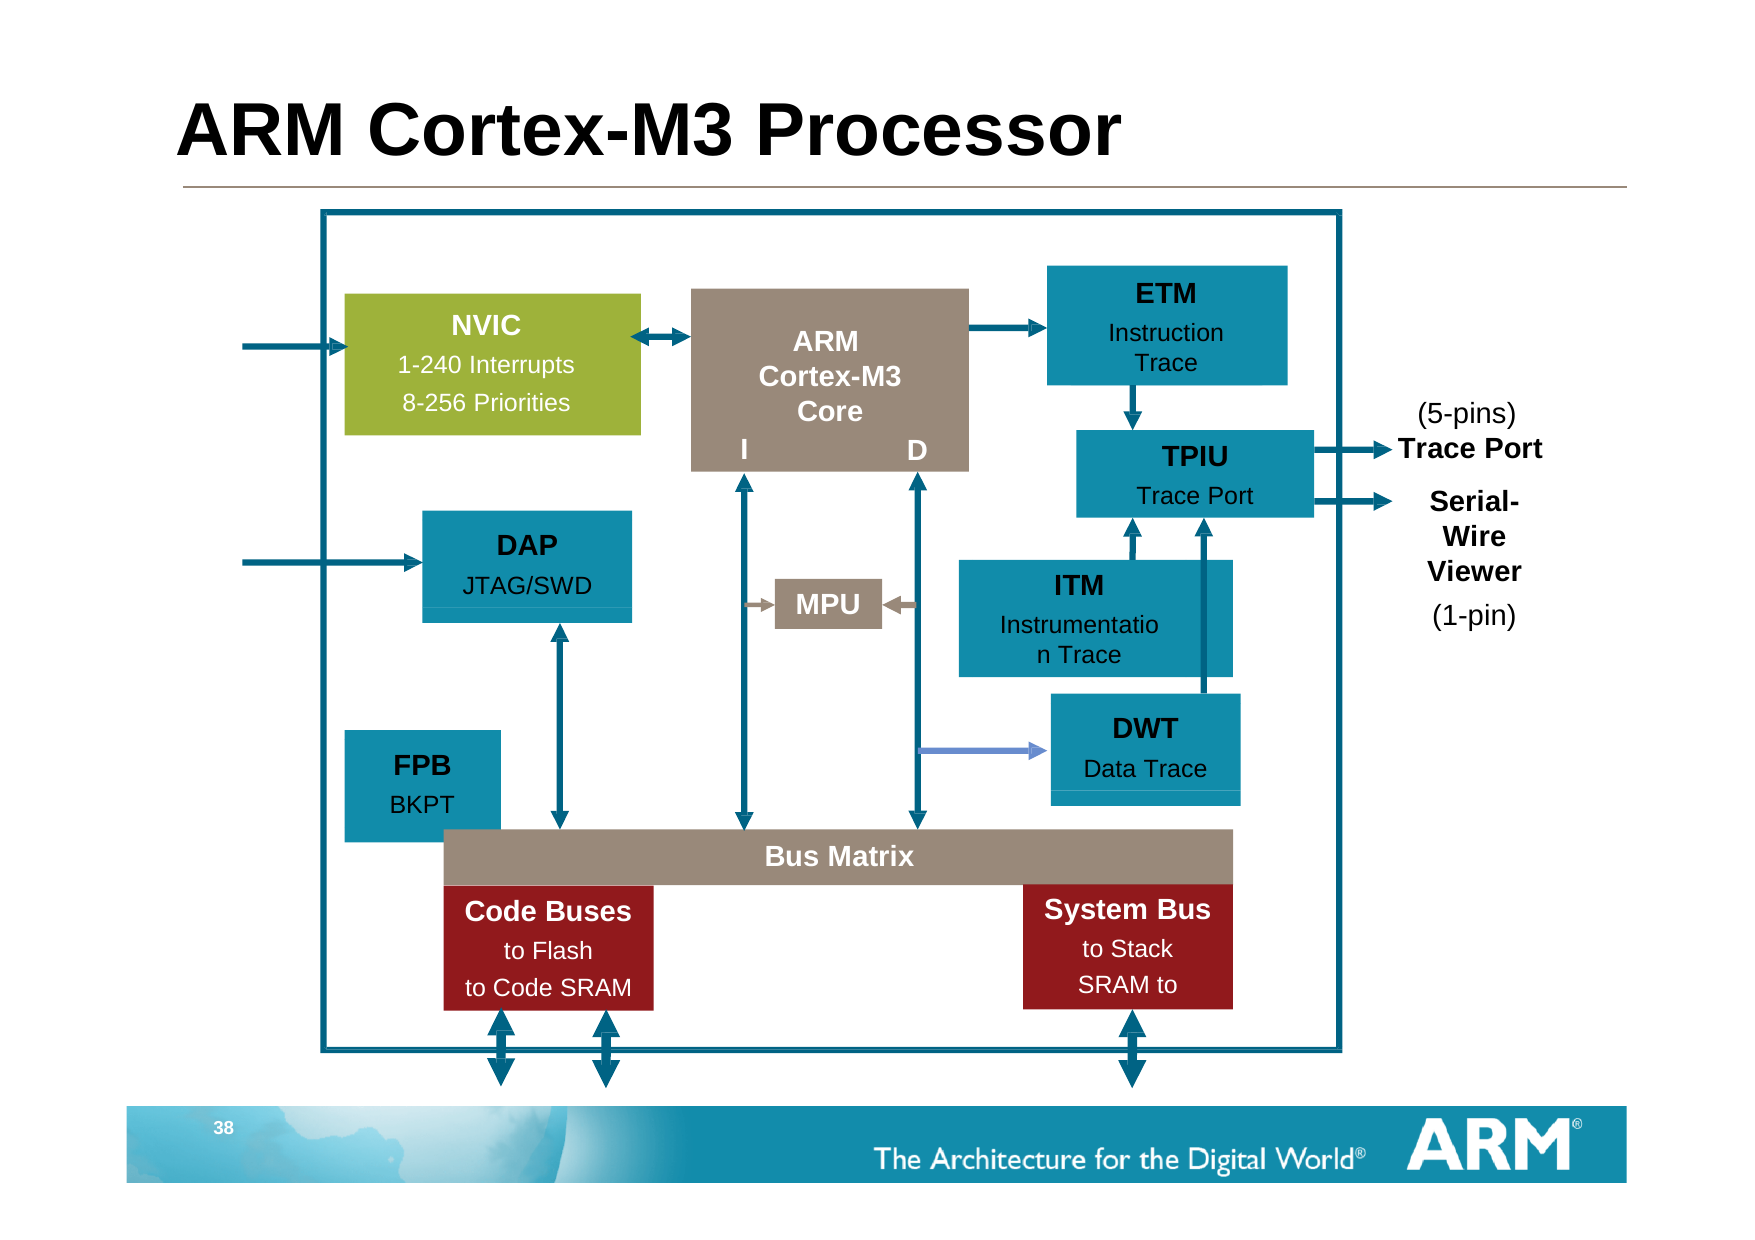

# ARM Cortex-M3 Processor
ETM
Instruction Trace
NVIC
1-240 Interrupts
8-256 Priorities
ARM
Cortex-M3 Core
(5-pins)
Trace Port
Serial-Wire Viewer
(1-pin)
I
D
TPIU
Trace Port
DAP
JTAG/SWD
ITM
Instrumentation Trace
MPU
DWT
Data Trace
FPB
BKPT
Bus Matrix
System Bus to Stack SRAM to Peripherals
Code Buses
to Flash
to Code SRAM